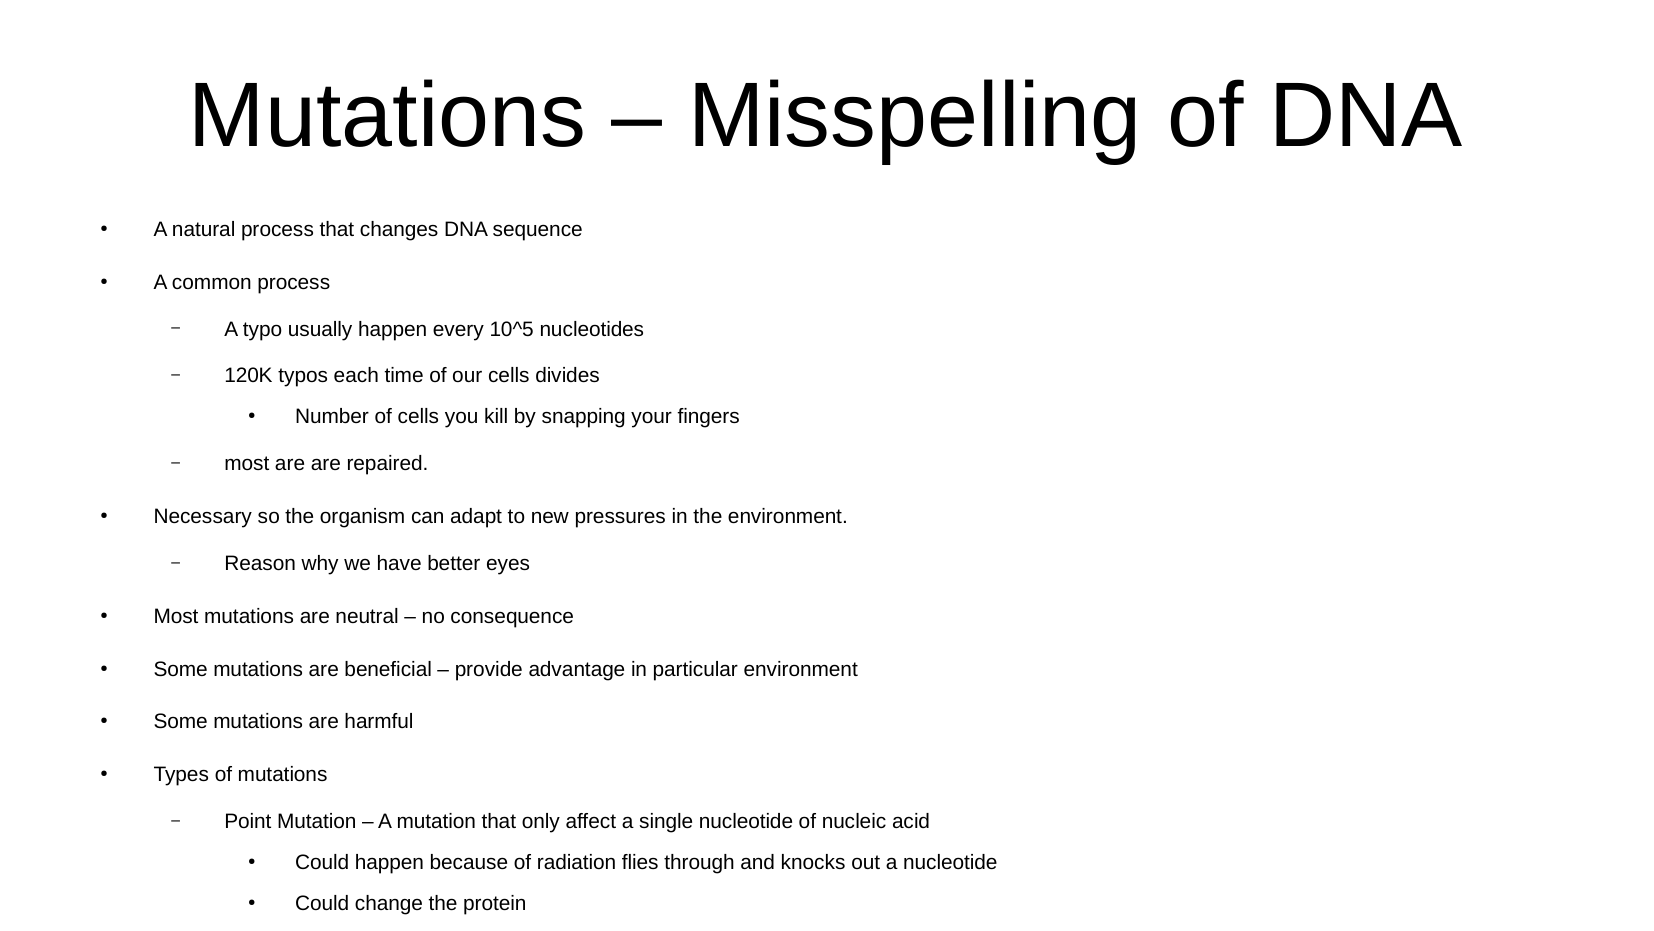

# Mutations – Misspelling of DNA
A natural process that changes DNA sequence
A common process
A typo usually happen every 10^5 nucleotides
120K typos each time of our cells divides
Number of cells you kill by snapping your fingers
most are are repaired.
Necessary so the organism can adapt to new pressures in the environment.
Reason why we have better eyes
Most mutations are neutral – no consequence
Some mutations are beneficial – provide advantage in particular environment
Some mutations are harmful
Types of mutations
Point Mutation – A mutation that only affect a single nucleotide of nucleic acid
Could happen because of radiation flies through and knocks out a nucleotide
Could change the protein